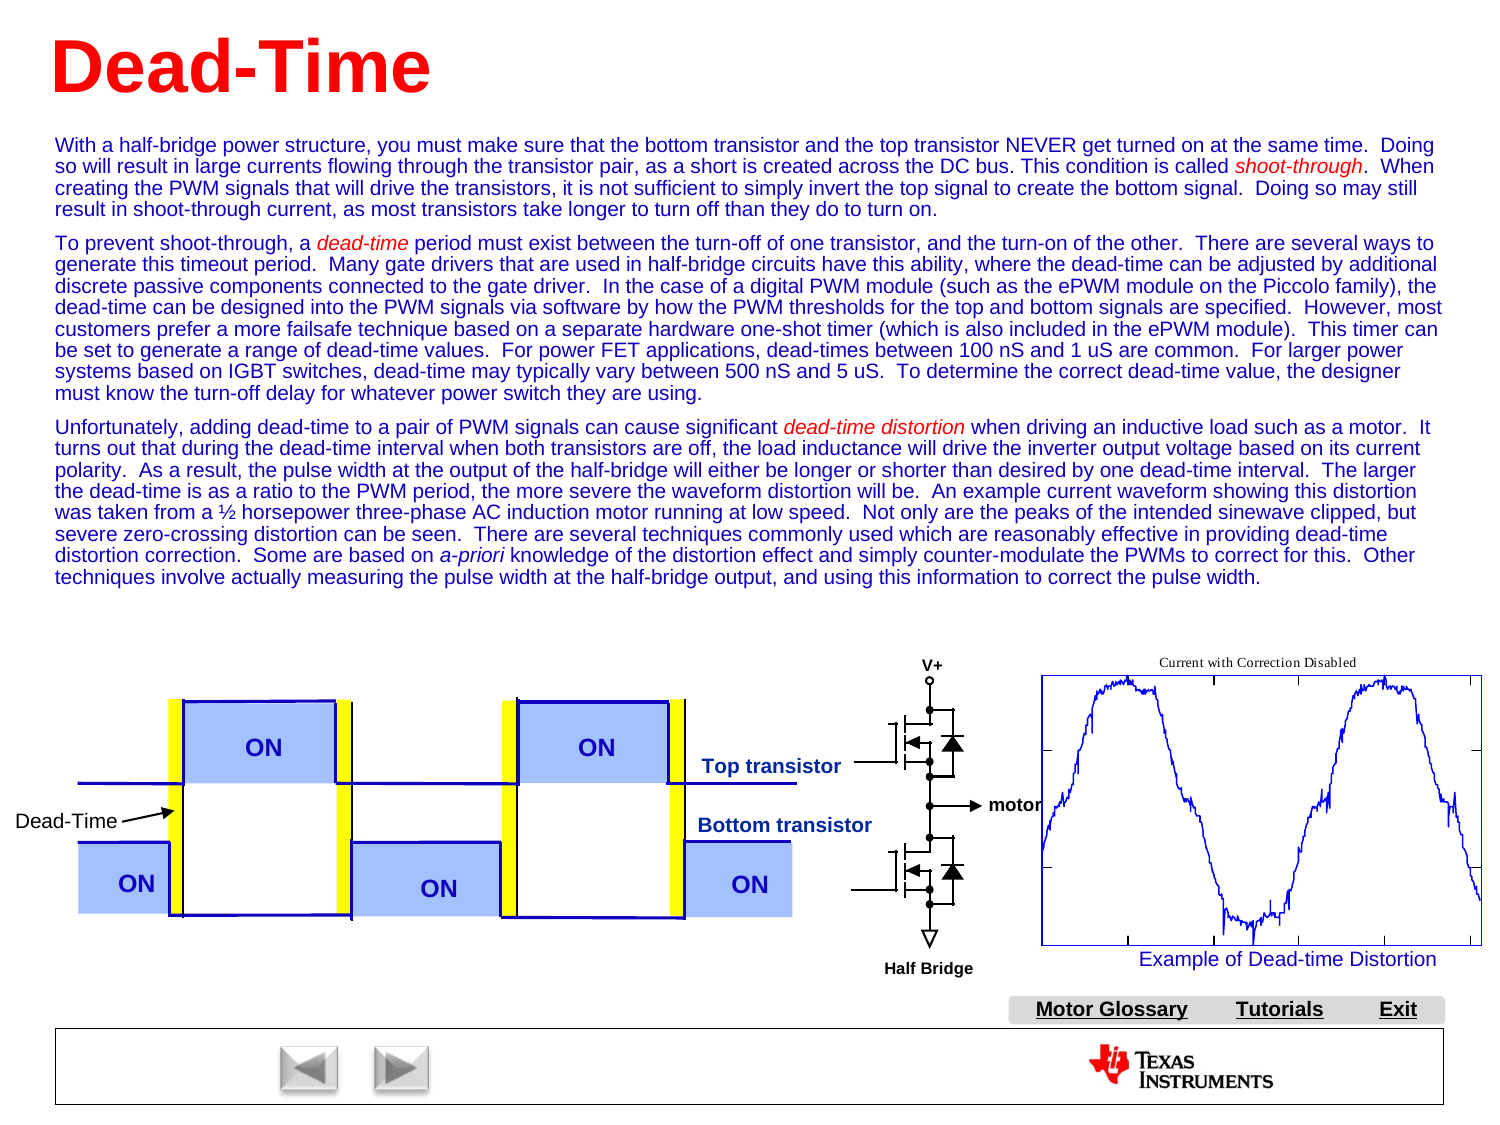

# Dead-Time
With a half-bridge power structure, you must make sure that the bottom transistor and the top transistor NEVER get turned on at the same time. Doing so will result in large currents flowing through the transistor pair, as a short is created across the DC bus. This condition is called shoot-through. When creating the PWM signals that will drive the transistors, it is not sufficient to simply invert the top signal to create the bottom signal. Doing so may still result in shoot-through current, as most transistors take longer to turn off than they do to turn on.
To prevent shoot-through, a dead-time period must exist between the turn-off of one transistor, and the turn-on of the other. There are several ways to generate this timeout period. Many gate drivers that are used in half-bridge circuits have this ability, where the dead-time can be adjusted by additional discrete passive components connected to the gate driver. In the case of a digital PWM module (such as the ePWM module on the Piccolo family), the dead-time can be designed into the PWM signals via software by how the PWM thresholds for the top and bottom signals are specified. However, most customers prefer a more failsafe technique based on a separate hardware one-shot timer (which is also included in the ePWM module). This timer can be set to generate a range of dead-time values. For power FET applications, dead-times between 100 nS and 1 uS are common. For larger power systems based on IGBT switches, dead-time may typically vary between 500 nS and 5 uS. To determine the correct dead-time value, the designer must know the turn-off delay for whatever power switch they are using.
Unfortunately, adding dead-time to a pair of PWM signals can cause significant dead-time distortion when driving an inductive load such as a motor. It turns out that during the dead-time interval when both transistors are off, the load inductance will drive the inverter output voltage based on its current polarity. As a result, the pulse width at the output of the half-bridge will either be longer or shorter than desired by one dead-time interval. The larger the dead-time is as a ratio to the PWM period, the more severe the waveform distortion will be. An example current waveform showing this distortion was taken from a ½ horsepower three-phase AC induction motor running at low speed. Not only are the peaks of the intended sinewave clipped, but severe zero-crossing distortion can be seen. There are several techniques commonly used which are reasonably effective in providing dead-time distortion correction. Some are based on a-priori knowledge of the distortion effect and simply counter-modulate the PWMs to correct for this. Other techniques involve actually measuring the pulse width at the half-bridge output, and using this information to correct the pulse width.
V+
motor
ON
ON
Top transistor
Dead-Time
Bottom transistor
ON
ON
ON
Example of Dead-time Distortion
Half Bridge